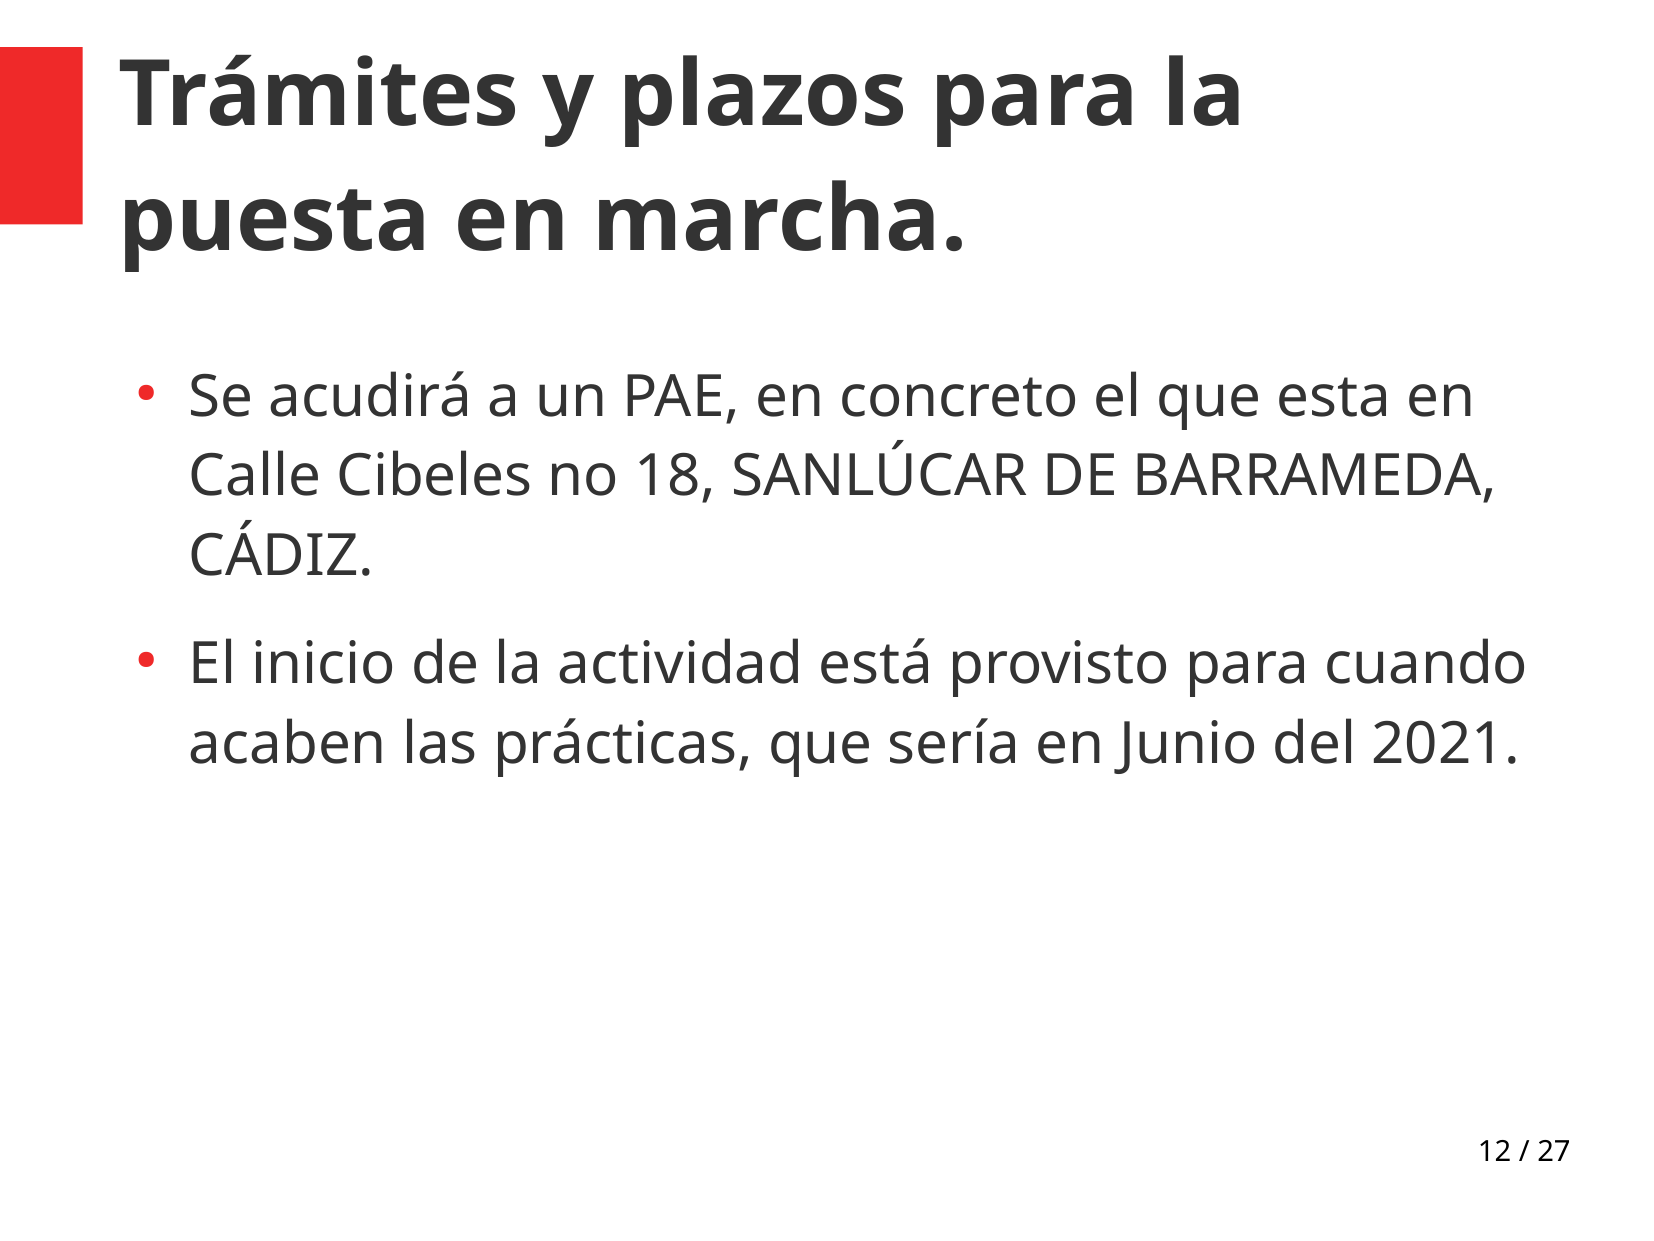

# Trámites y plazos para la puesta en marcha.
Se acudirá a un PAE, en concreto el que esta en Calle Cibeles no 18, SANLÚCAR DE BARRAMEDA, CÁDIZ.
El inicio de la actividad está provisto para cuando acaben las prácticas, que sería en Junio del 2021.
12